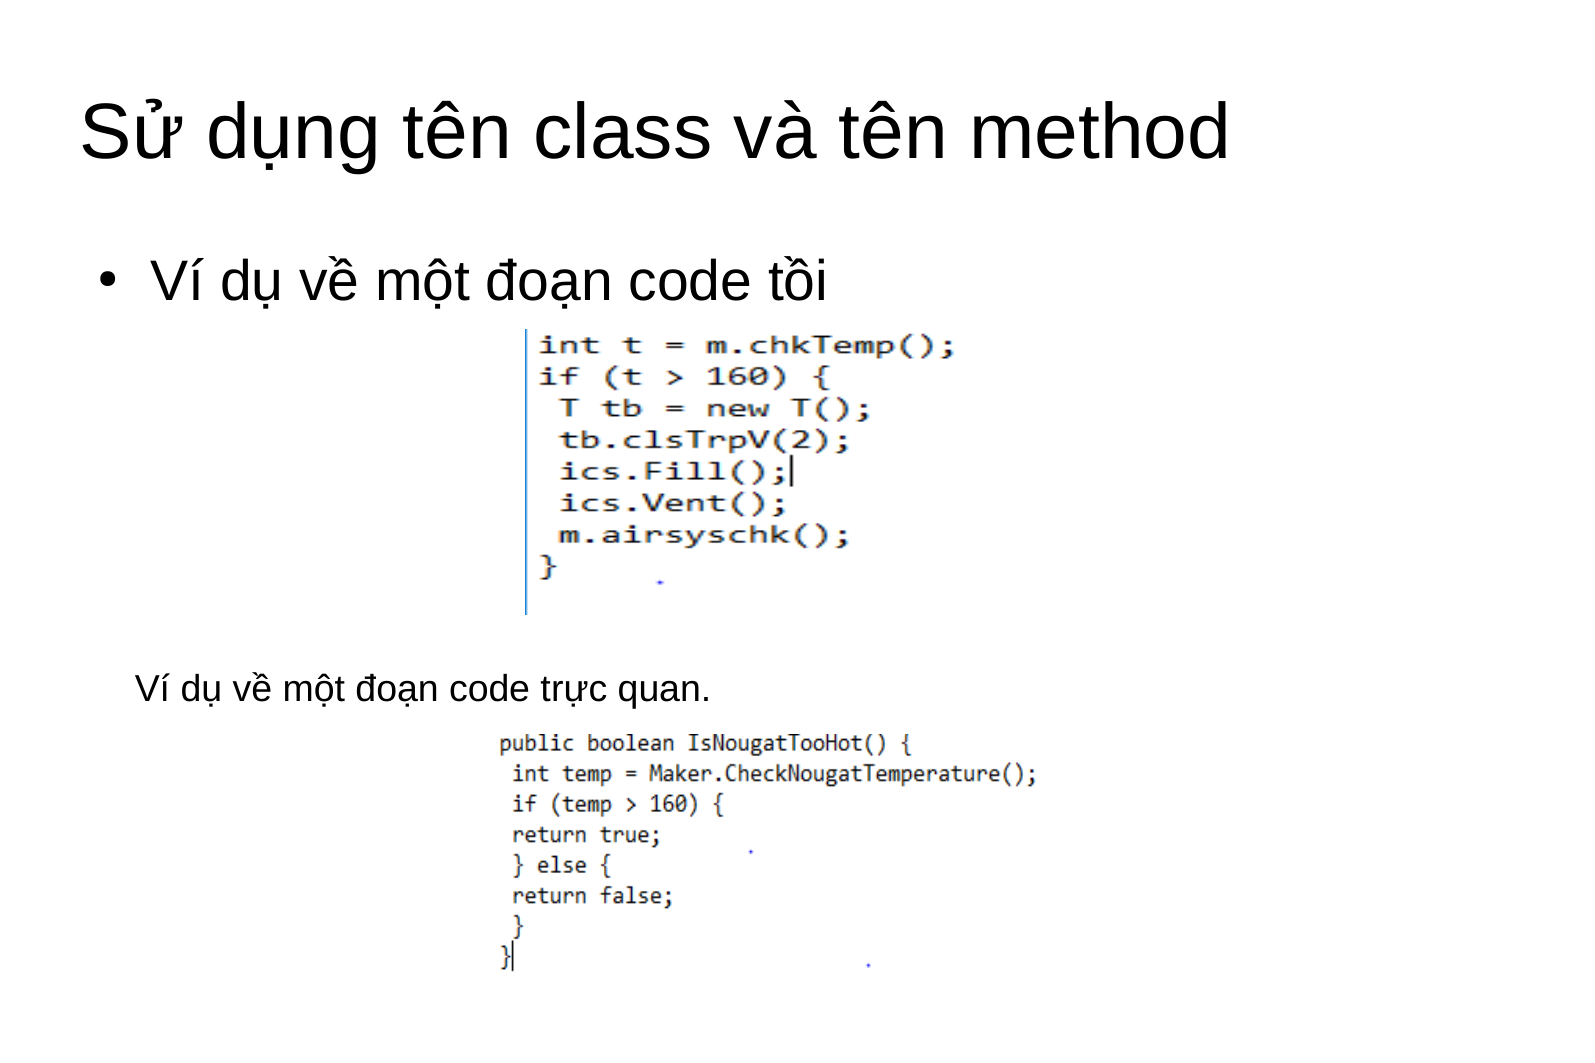

# Sử dụng tên class và tên method
Ví dụ về một đoạn code tồi
Ví dụ về một đoạn code trực quan.